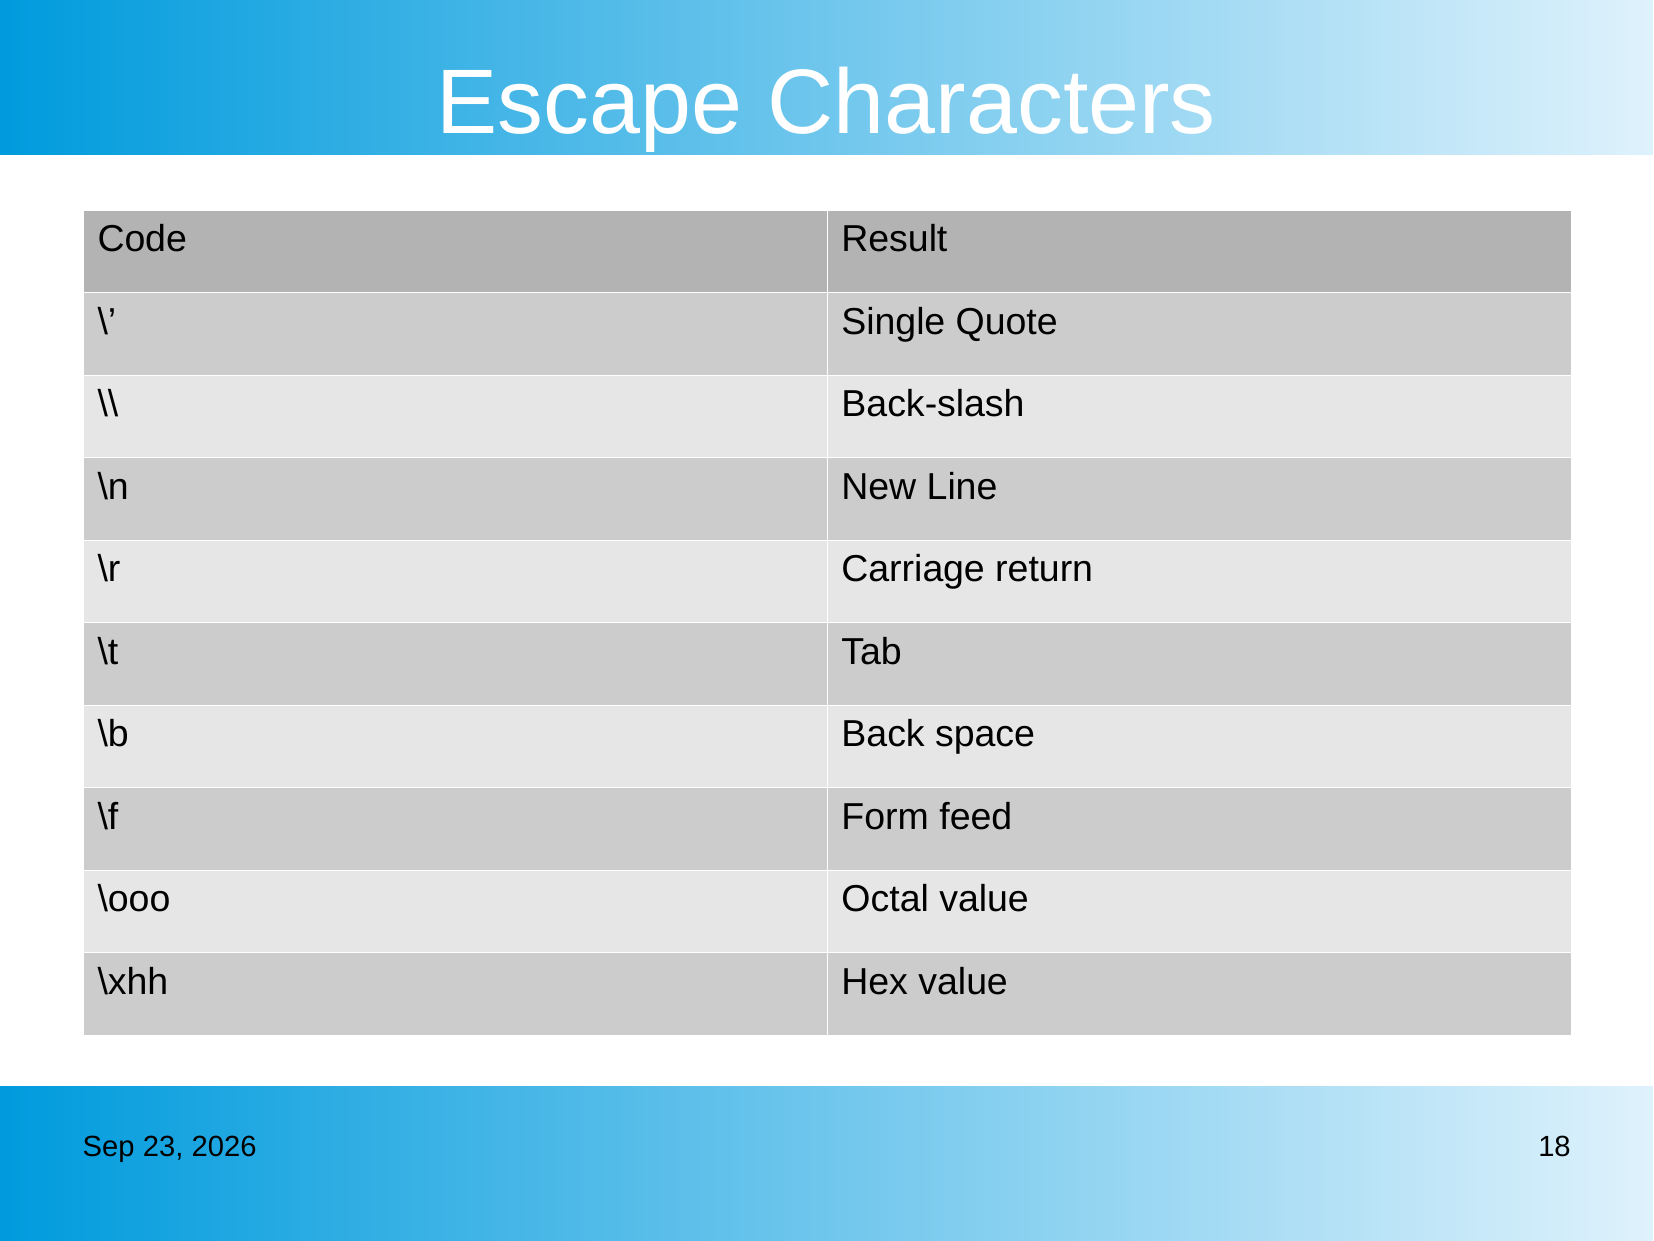

# Escape Characters
| Code | Result |
| --- | --- |
| \’ | Single Quote |
| \\ | Back-slash |
| \n | New Line |
| \r | Carriage return |
| \t | Tab |
| \b | Back space |
| \f | Form feed |
| \ooo | Octal value |
| \xhh | Hex value |
18